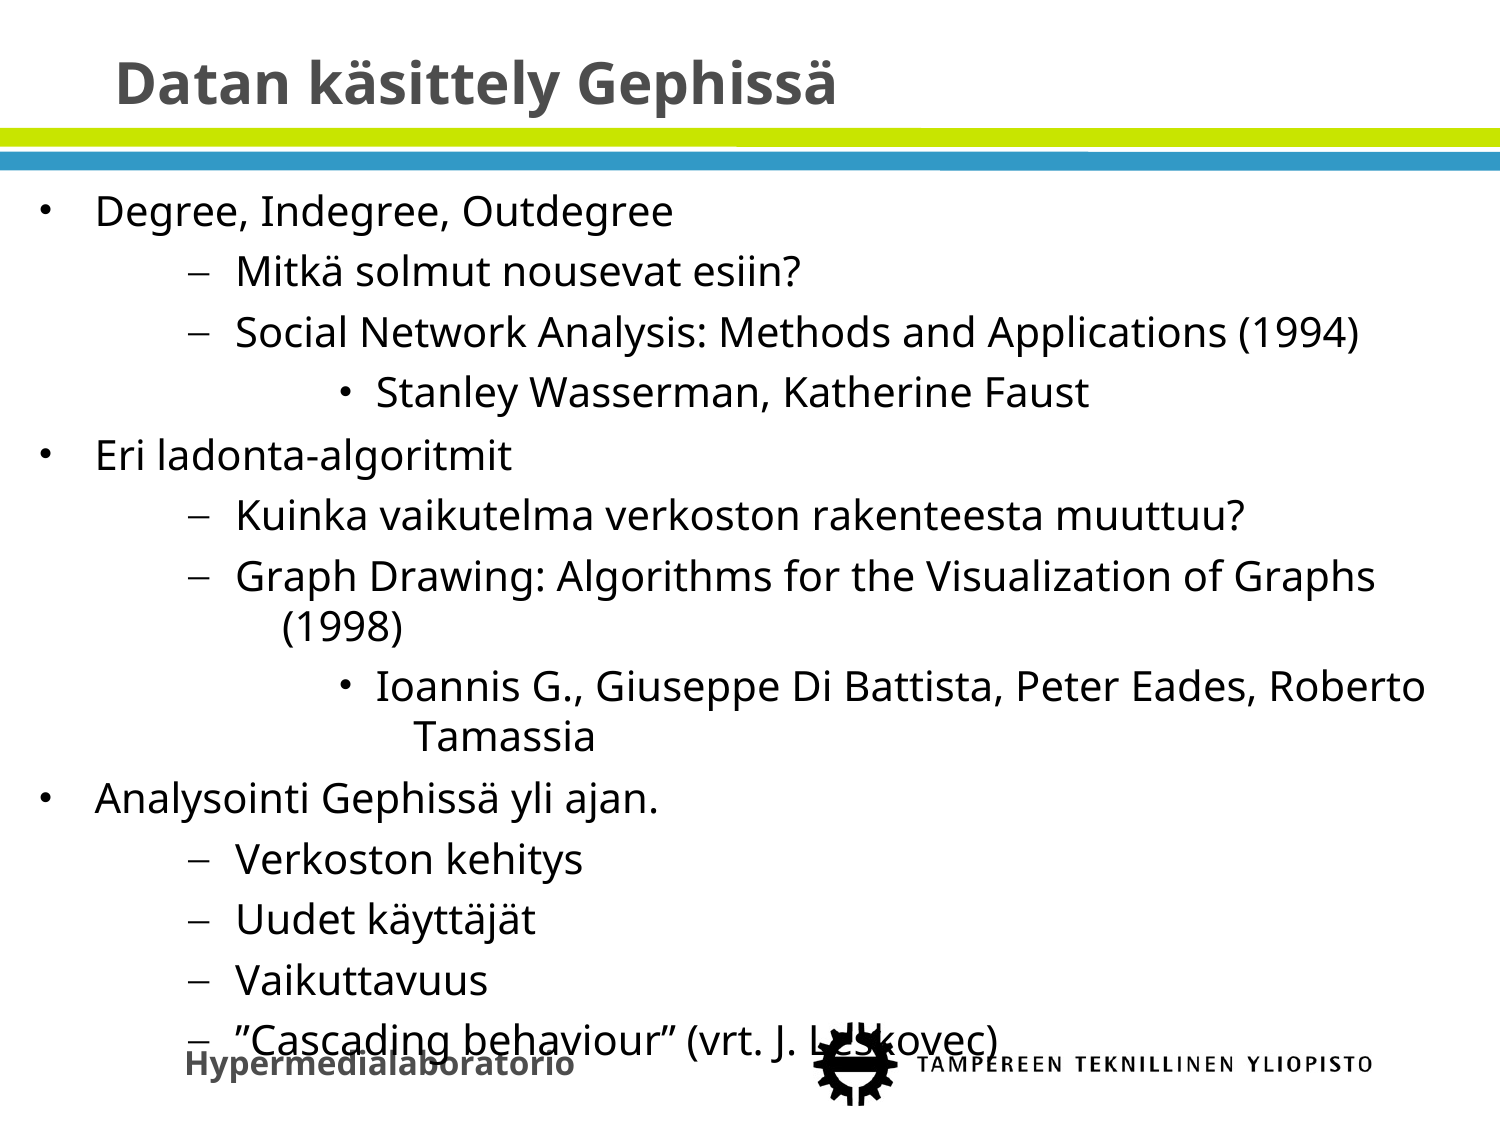

# Datan käsittely Gephissä
Degree, Indegree, Outdegree
Mitkä solmut nousevat esiin?
Social Network Analysis: Methods and Applications (1994)
Stanley Wasserman, Katherine Faust
Eri ladonta-algoritmit
Kuinka vaikutelma verkoston rakenteesta muuttuu?
Graph Drawing: Algorithms for the Visualization of Graphs (1998)
Ioannis G., Giuseppe Di Battista, Peter Eades, Roberto Tamassia
Analysointi Gephissä yli ajan.
Verkoston kehitys
Uudet käyttäjät
Vaikuttavuus
”Cascading behaviour” (vrt. J. Leskovec)